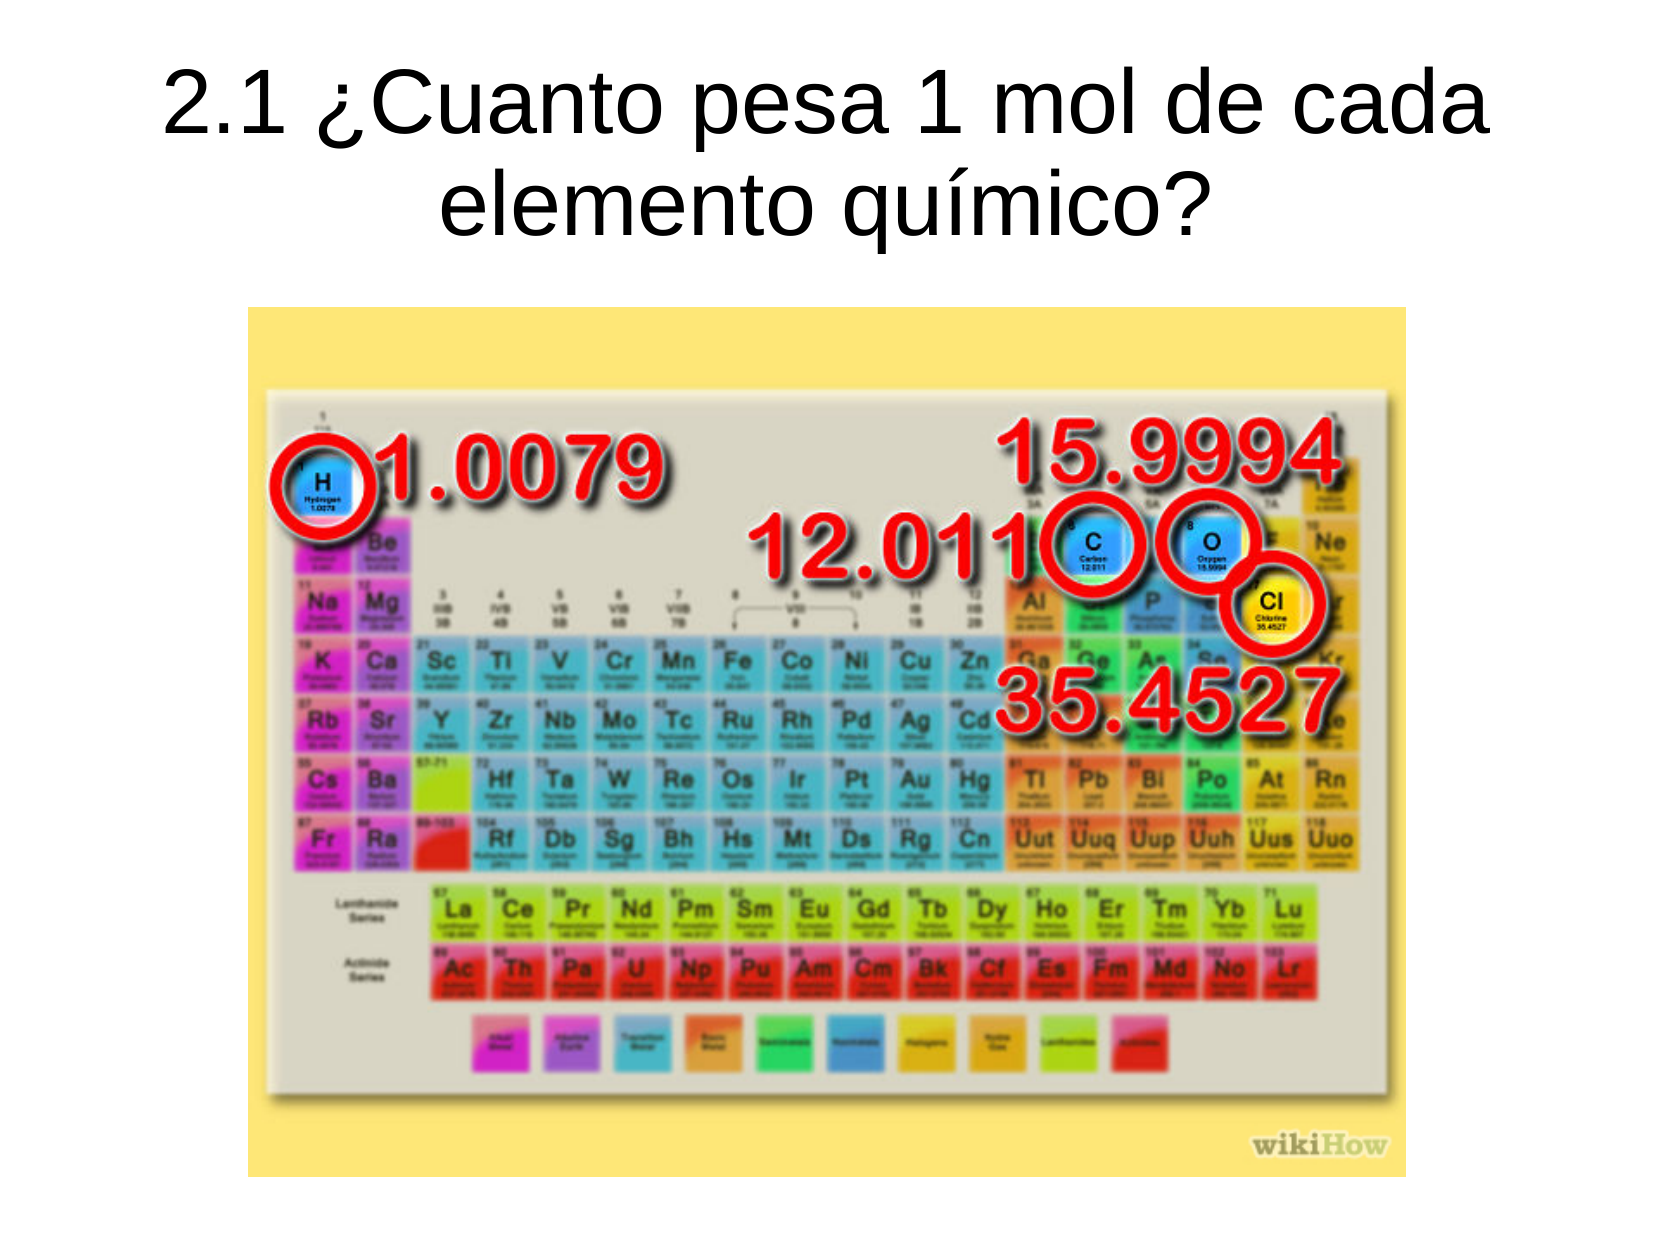

# 2.1 ¿Cuanto pesa 1 mol de cada elemento químico?